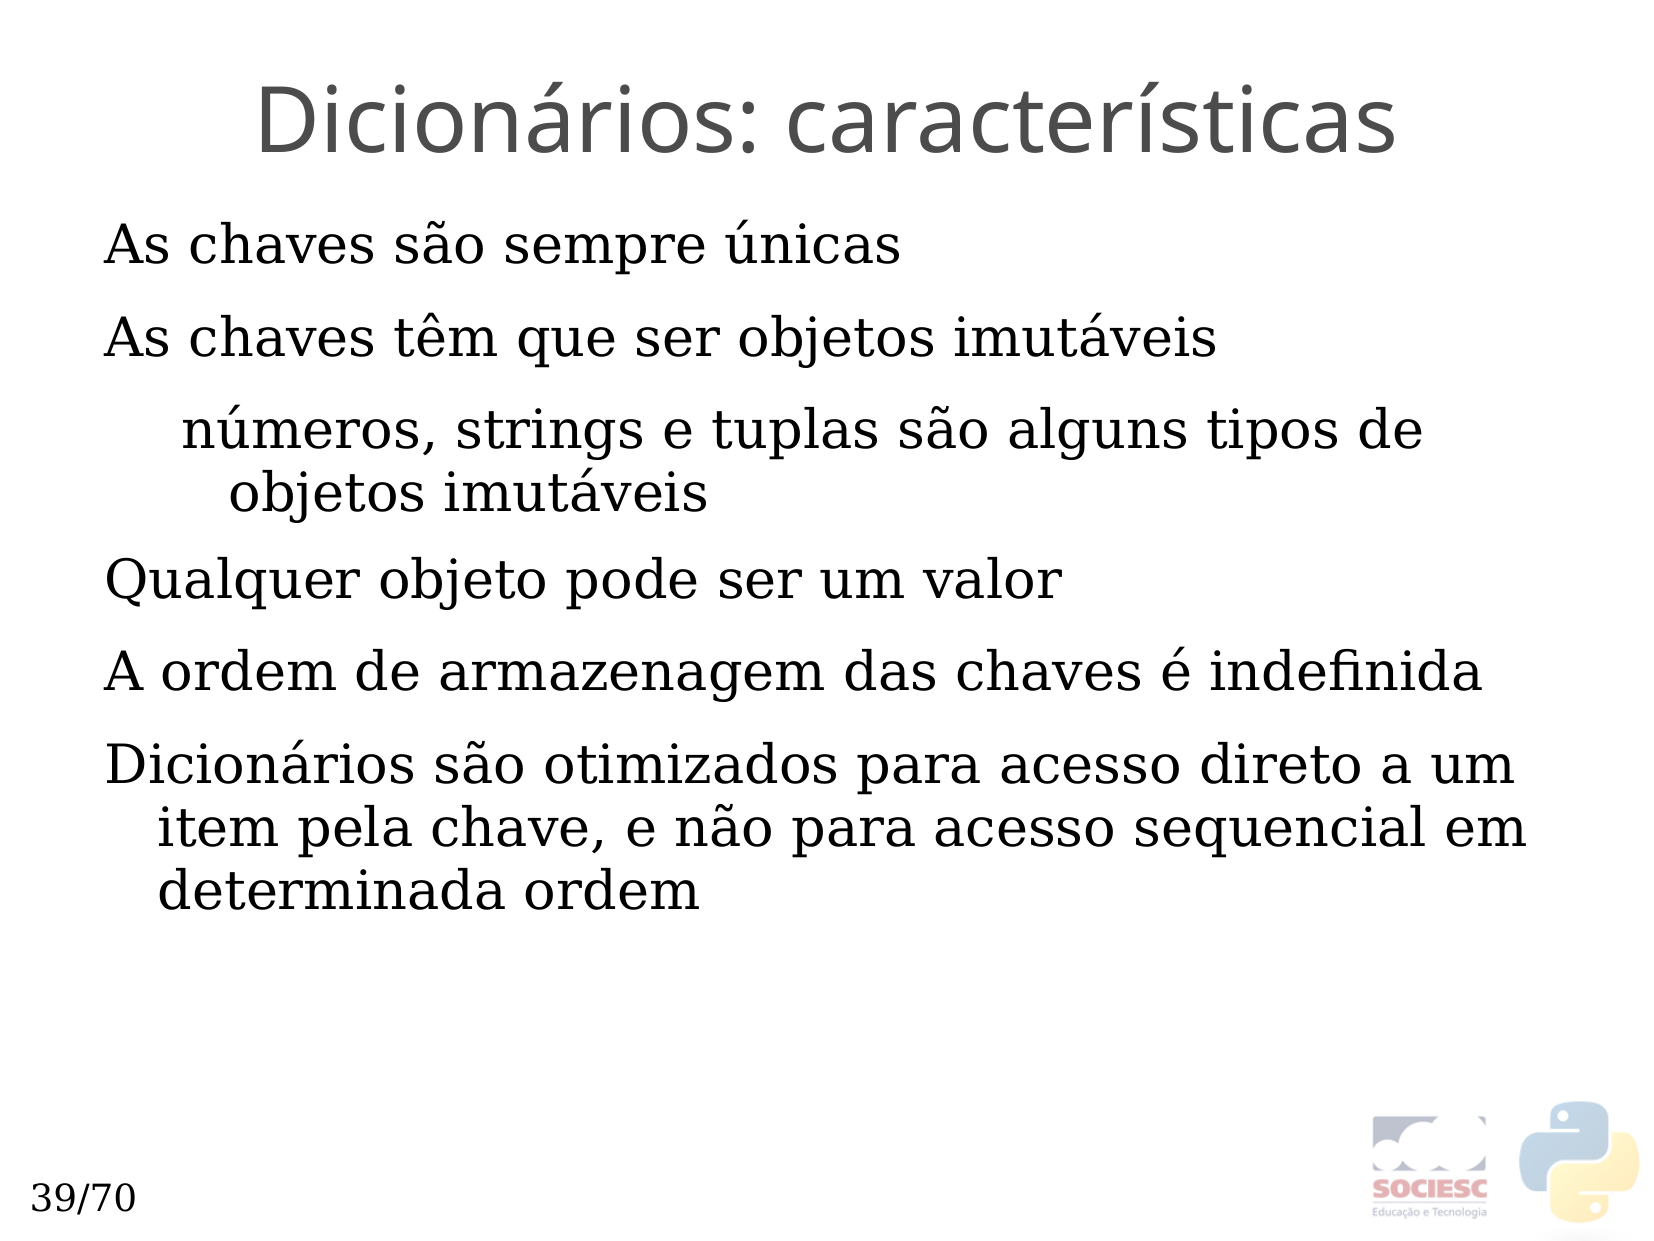

# Dicionários: características
As chaves são sempre únicas
As chaves têm que ser objetos imutáveis
números, strings e tuplas são alguns tipos de objetos imutáveis
Qualquer objeto pode ser um valor
A ordem de armazenagem das chaves é indefinida
Dicionários são otimizados para acesso direto a um item pela chave, e não para acesso sequencial em determinada ordem